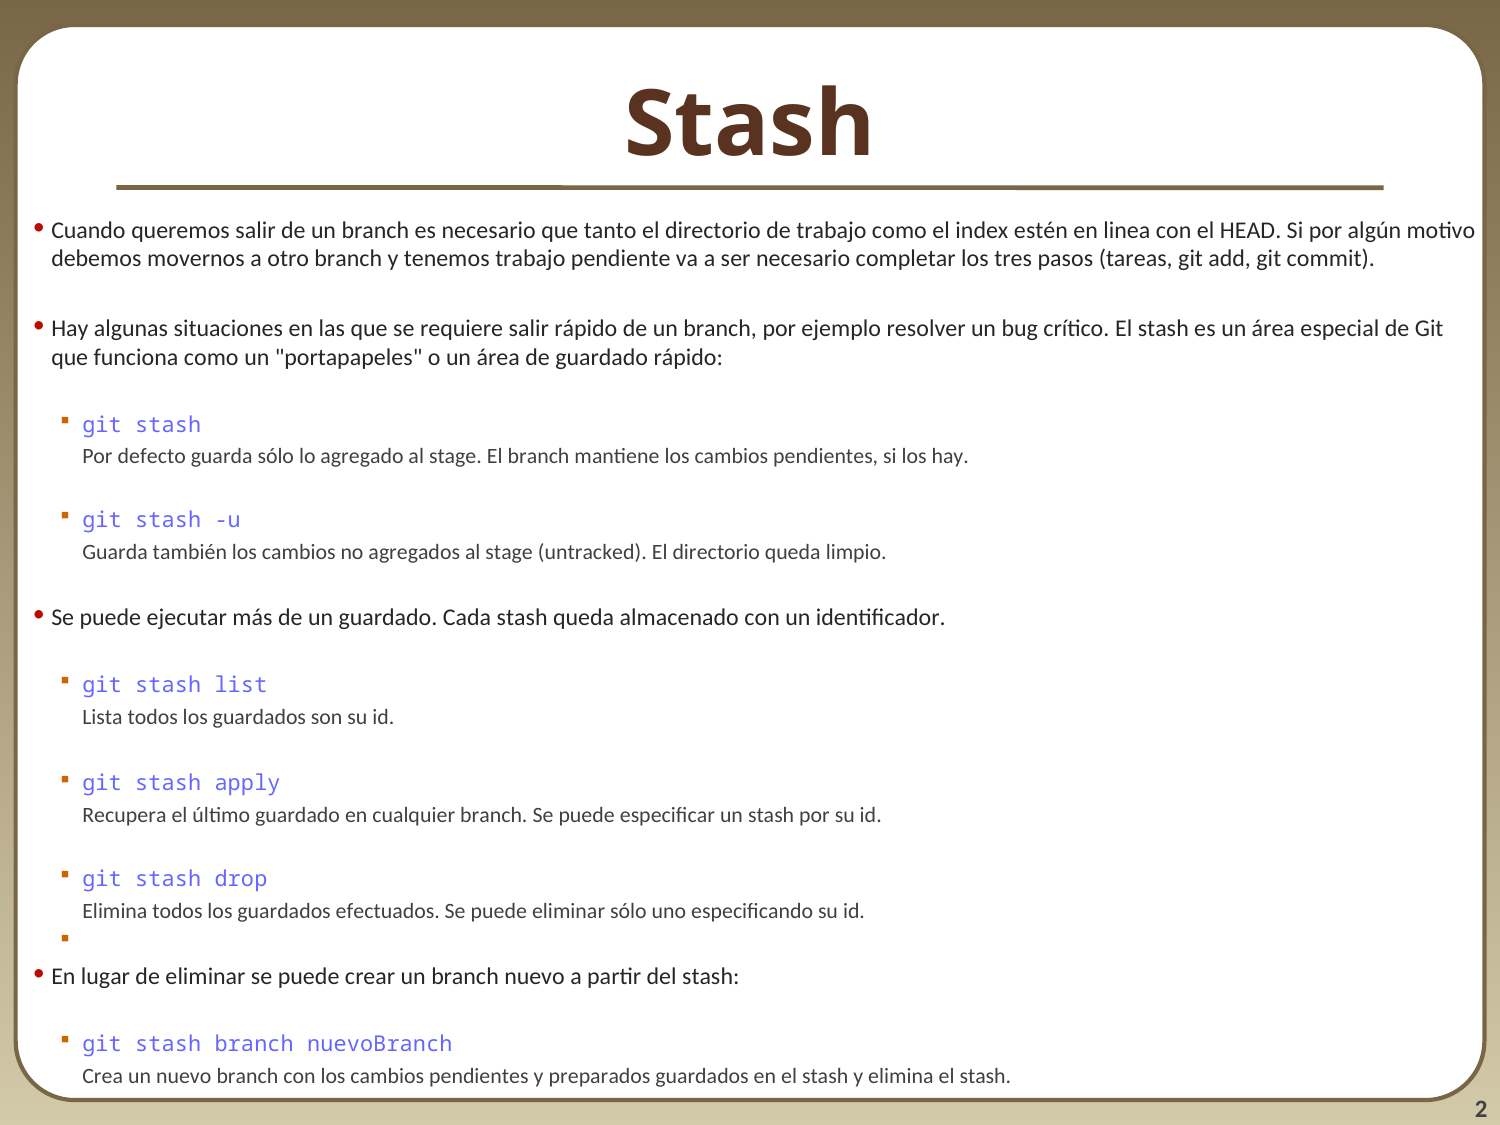

# Stash
Cuando queremos salir de un branch es necesario que tanto el directorio de trabajo como el index estén en linea con el HEAD. Si por algún motivo debemos movernos a otro branch y tenemos trabajo pendiente va a ser necesario completar los tres pasos (tareas, git add, git commit).
Hay algunas situaciones en las que se requiere salir rápido de un branch, por ejemplo resolver un bug crítico. El stash es un área especial de Git que funciona como un "portapapeles" o un área de guardado rápido:
git stash
Por defecto guarda sólo lo agregado al stage. El branch mantiene los cambios pendientes, si los hay.
git stash -u
Guarda también los cambios no agregados al stage (untracked). El directorio queda limpio.
Se puede ejecutar más de un guardado. Cada stash queda almacenado con un identificador.
git stash list
Lista todos los guardados son su id.
git stash apply
Recupera el último guardado en cualquier branch. Se puede especificar un stash por su id.
git stash drop
Elimina todos los guardados efectuados. Se puede eliminar sólo uno especificando su id.
En lugar de eliminar se puede crear un branch nuevo a partir del stash:
git stash branch nuevoBranch
Crea un nuevo branch con los cambios pendientes y preparados guardados en el stash y elimina el stash.